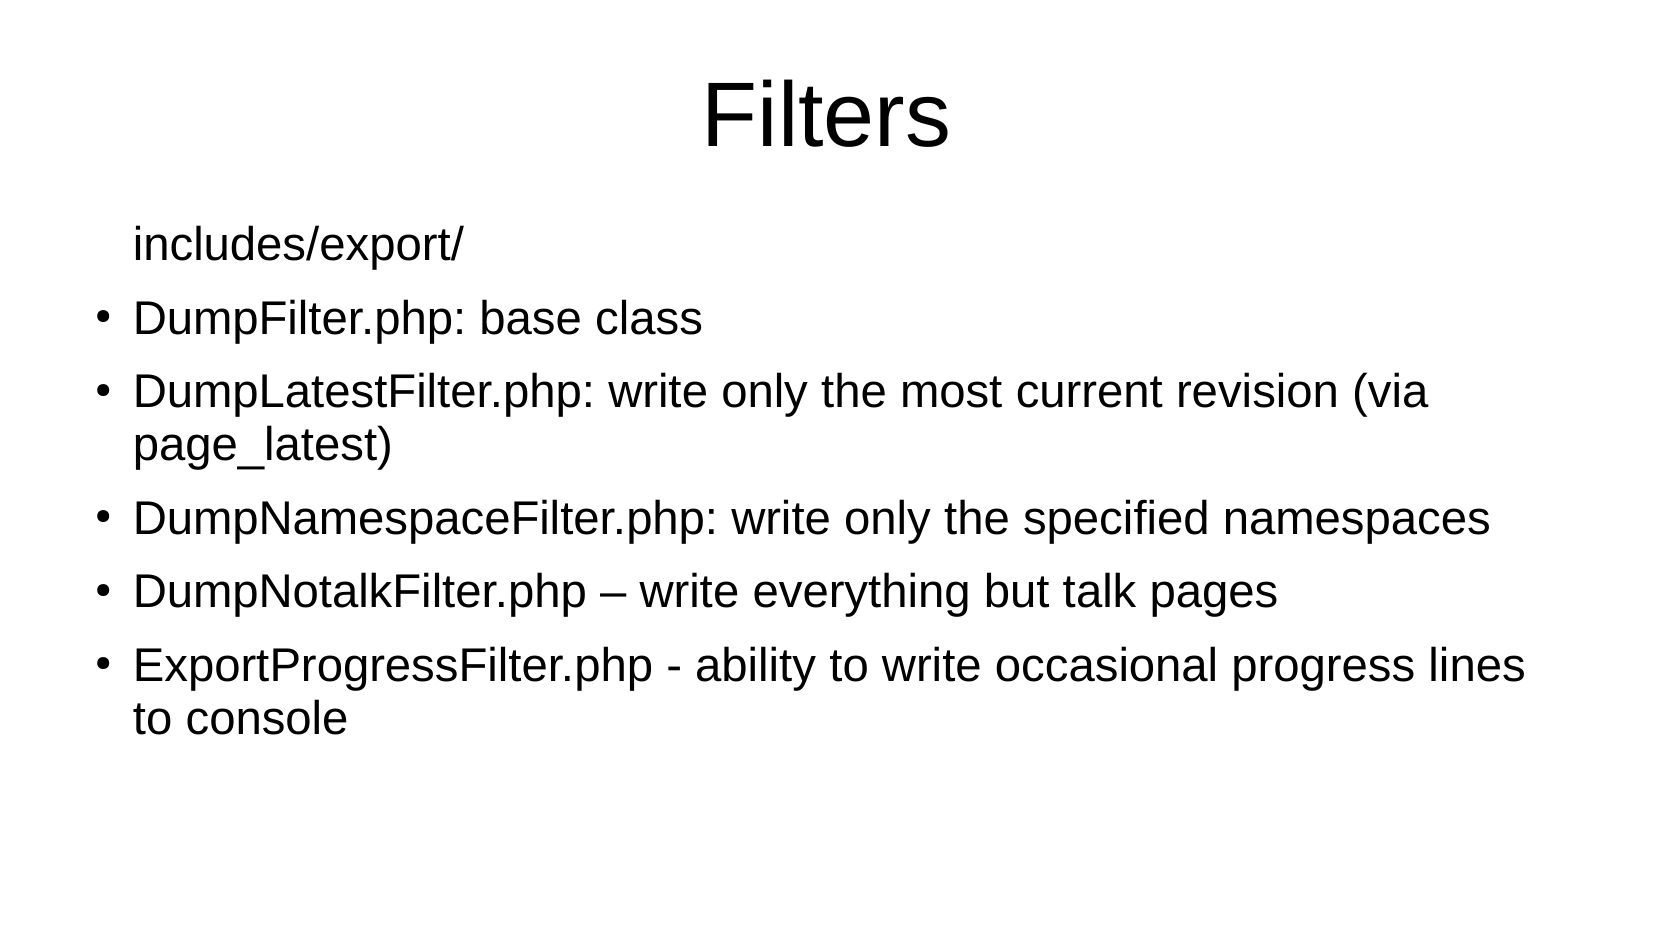

# Filters
includes/export/
DumpFilter.php: base class
DumpLatestFilter.php: write only the most current revision (via page_latest)
DumpNamespaceFilter.php: write only the specified namespaces
DumpNotalkFilter.php – write everything but talk pages
ExportProgressFilter.php - ability to write occasional progress lines to console